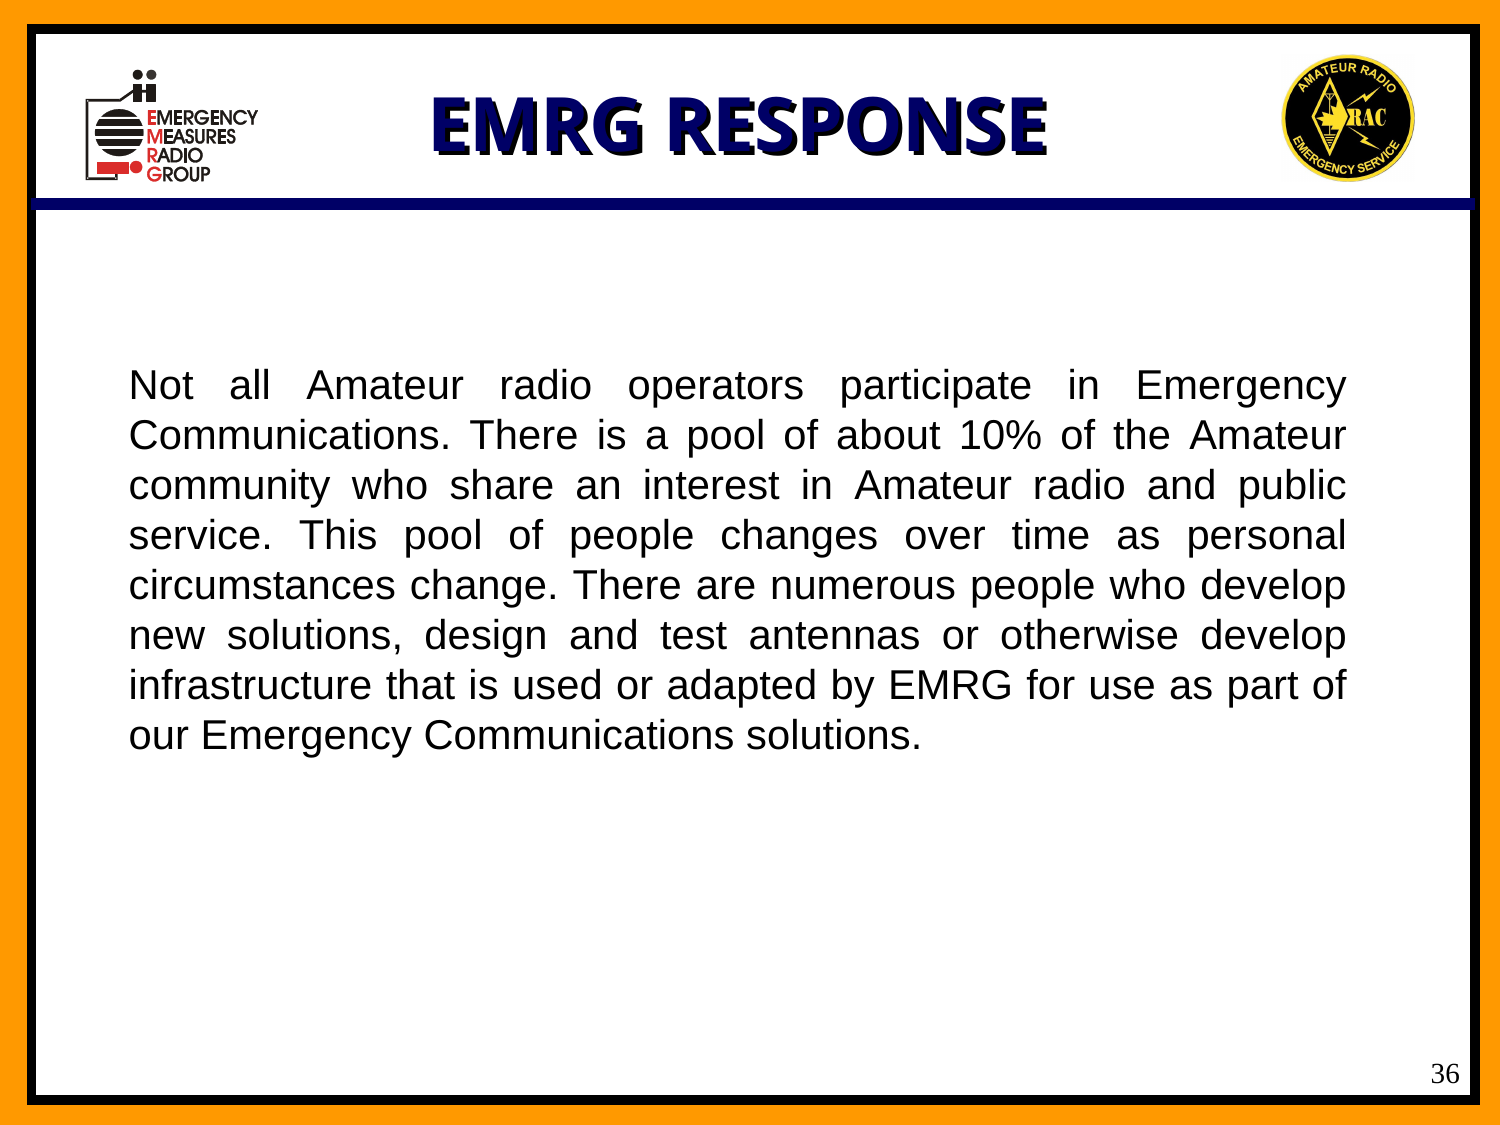

EMRG RESPONSE
Not all Amateur radio operators participate in Emergency Communications. There is a pool of about 10% of the Amateur community who share an interest in Amateur radio and public service. This pool of people changes over time as personal circumstances change. There are numerous people who develop new solutions, design and test antennas or otherwise develop infrastructure that is used or adapted by EMRG for use as part of our Emergency Communications solutions.
36